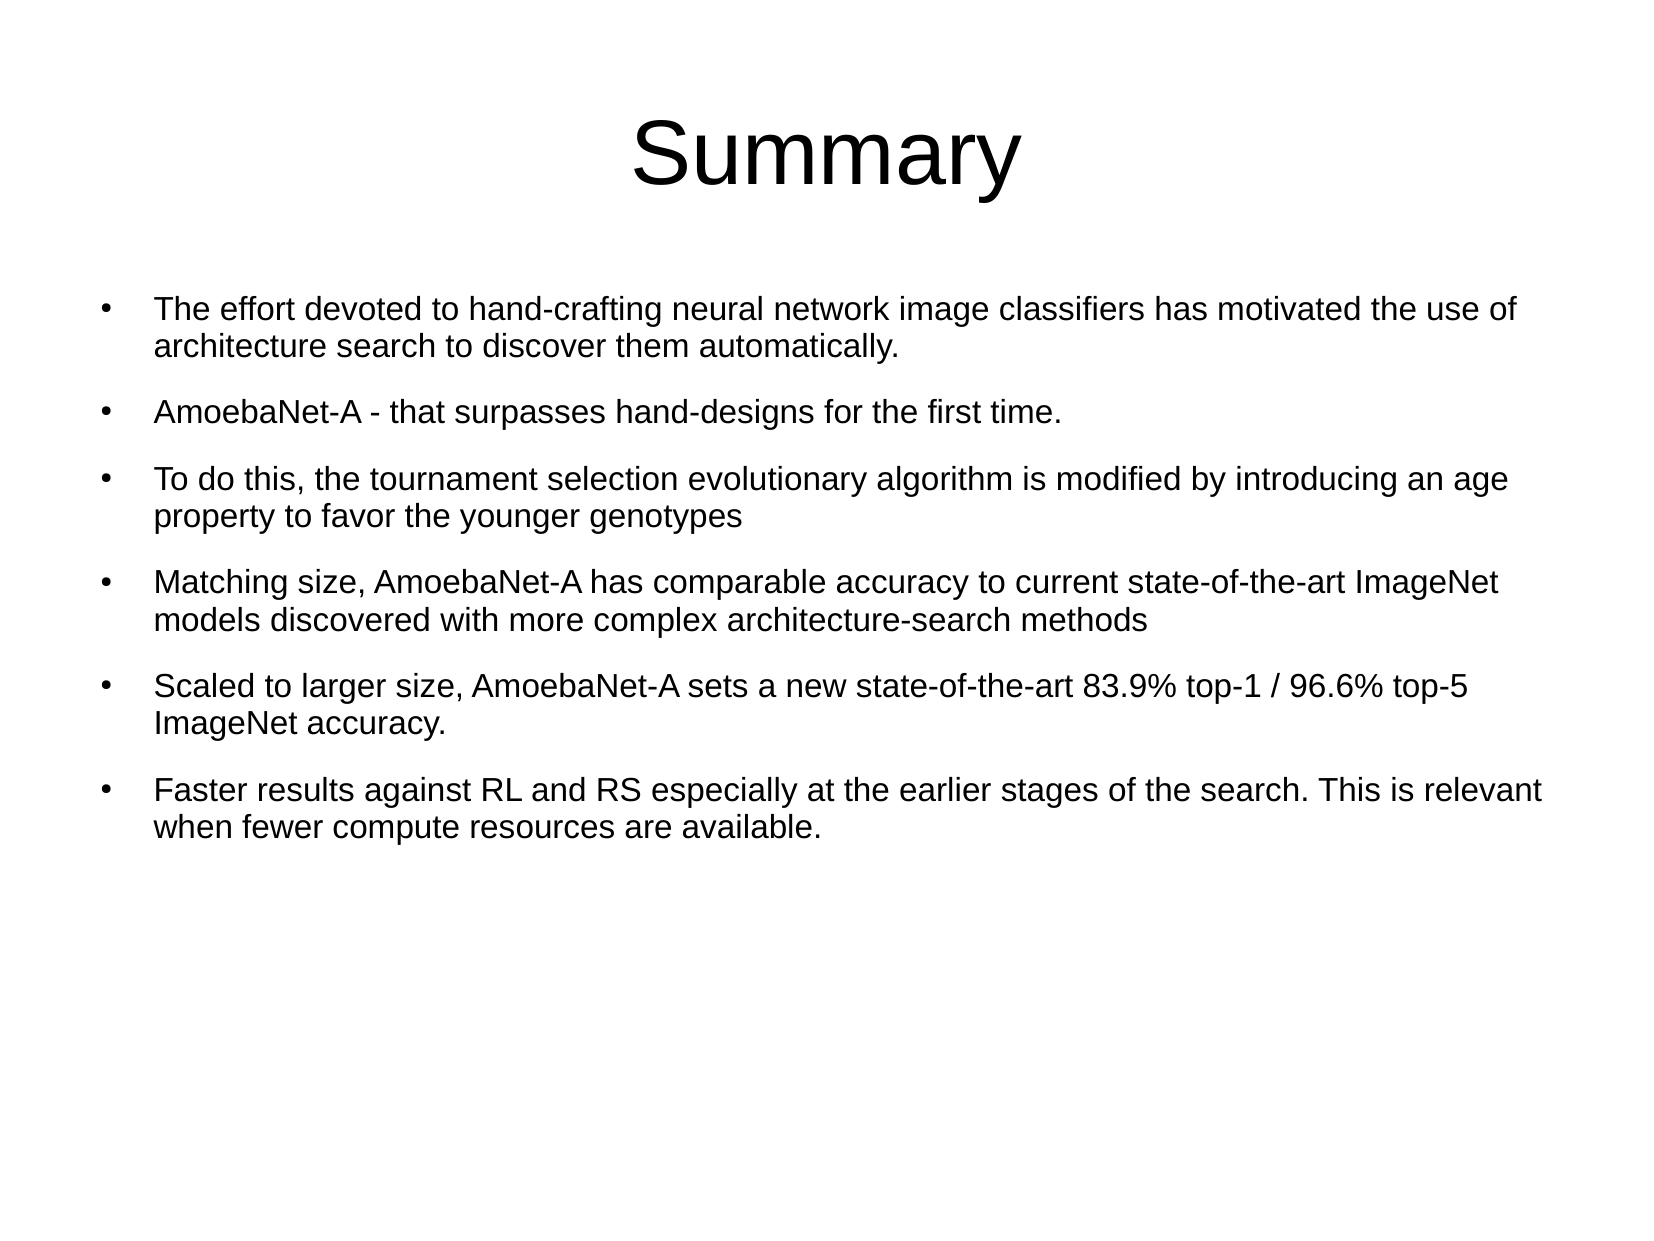

# Summary
The effort devoted to hand-crafting neural network image classifiers has motivated the use of architecture search to discover them automatically.
AmoebaNet-A - that surpasses hand-designs for the first time.
To do this, the tournament selection evolutionary algorithm is modified by introducing an age property to favor the younger genotypes
Matching size, AmoebaNet-A has comparable accuracy to current state-of-the-art ImageNet models discovered with more complex architecture-search methods
Scaled to larger size, AmoebaNet-A sets a new state-of-the-art 83.9% top-1 / 96.6% top-5 ImageNet accuracy.
Faster results against RL and RS especially at the earlier stages of the search. This is relevant when fewer compute resources are available.